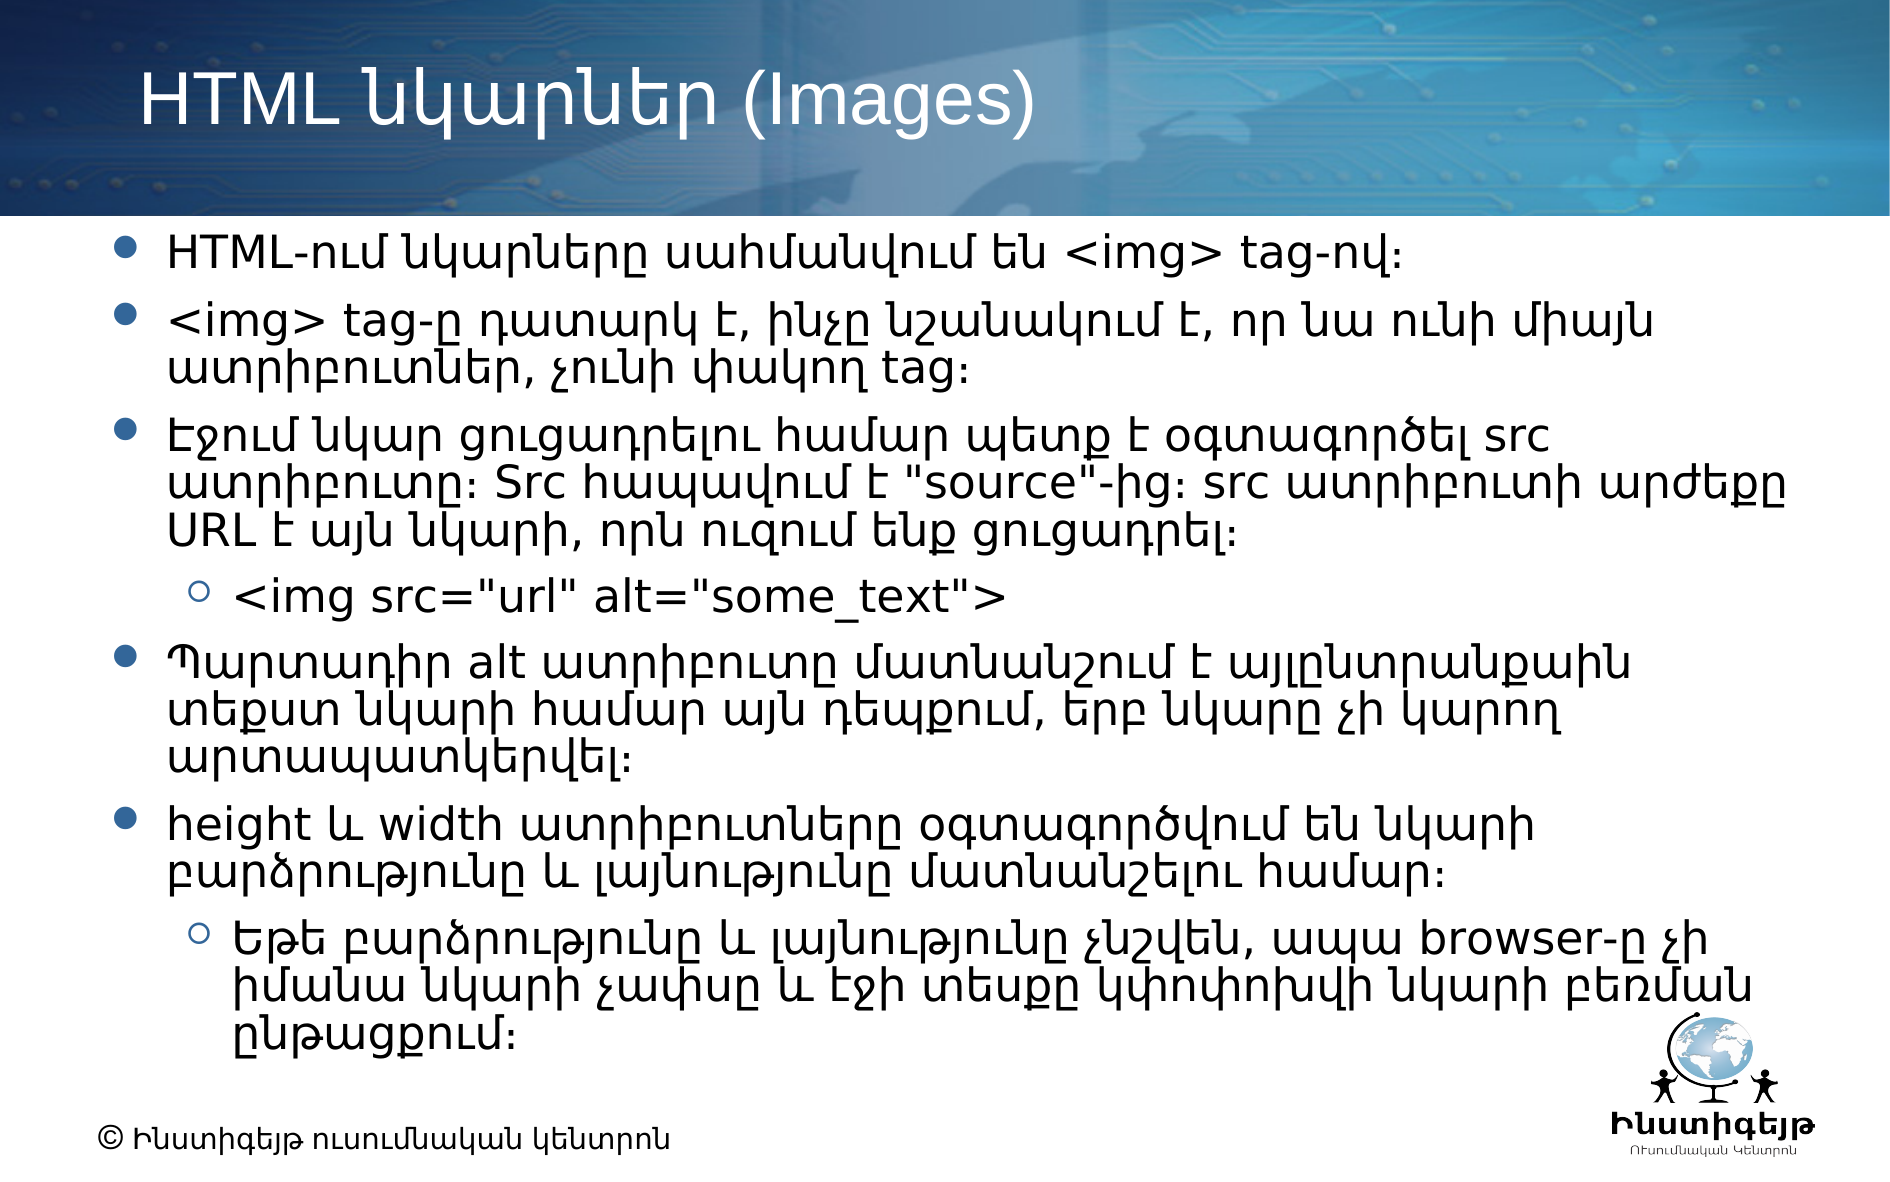

HTML նկարներ (Images)
# HTML-ում նկարները սահմանվում են <img> tag-ով։
<img> tag-ը դատարկ է, ինչը նշանակում է, որ նա ունի միայն ատրիբուտներ, չունի փակող tag։
Էջում նկար ցուցադրելու համար պետք է օգտագործել src ատրիբուտը։ Src հապավում է "source"-ից։ src ատրիբուտի արժեքը URL է այն նկարի, որն ուզում ենք ցուցադրել։
<img src="url" alt="some_text">
Պարտադիր alt ատրիբուտը մատնանշում է այլընտրանքաին տեքստ նկարի համար այն դեպքում, երբ նկարը չի կարող արտապատկերվել։
height և width ատրիբուտները օգտագործվում են նկարի բարձրությունը և լայնությունը մատնանշելու համար։
Եթե բարձրությունը և լայնությունը չնշվեն, ապա browser-ը չի իմանա նկարի չափսը և էջի տեսքը կփոփոխվի նկարի բեռման
ընթացքում։